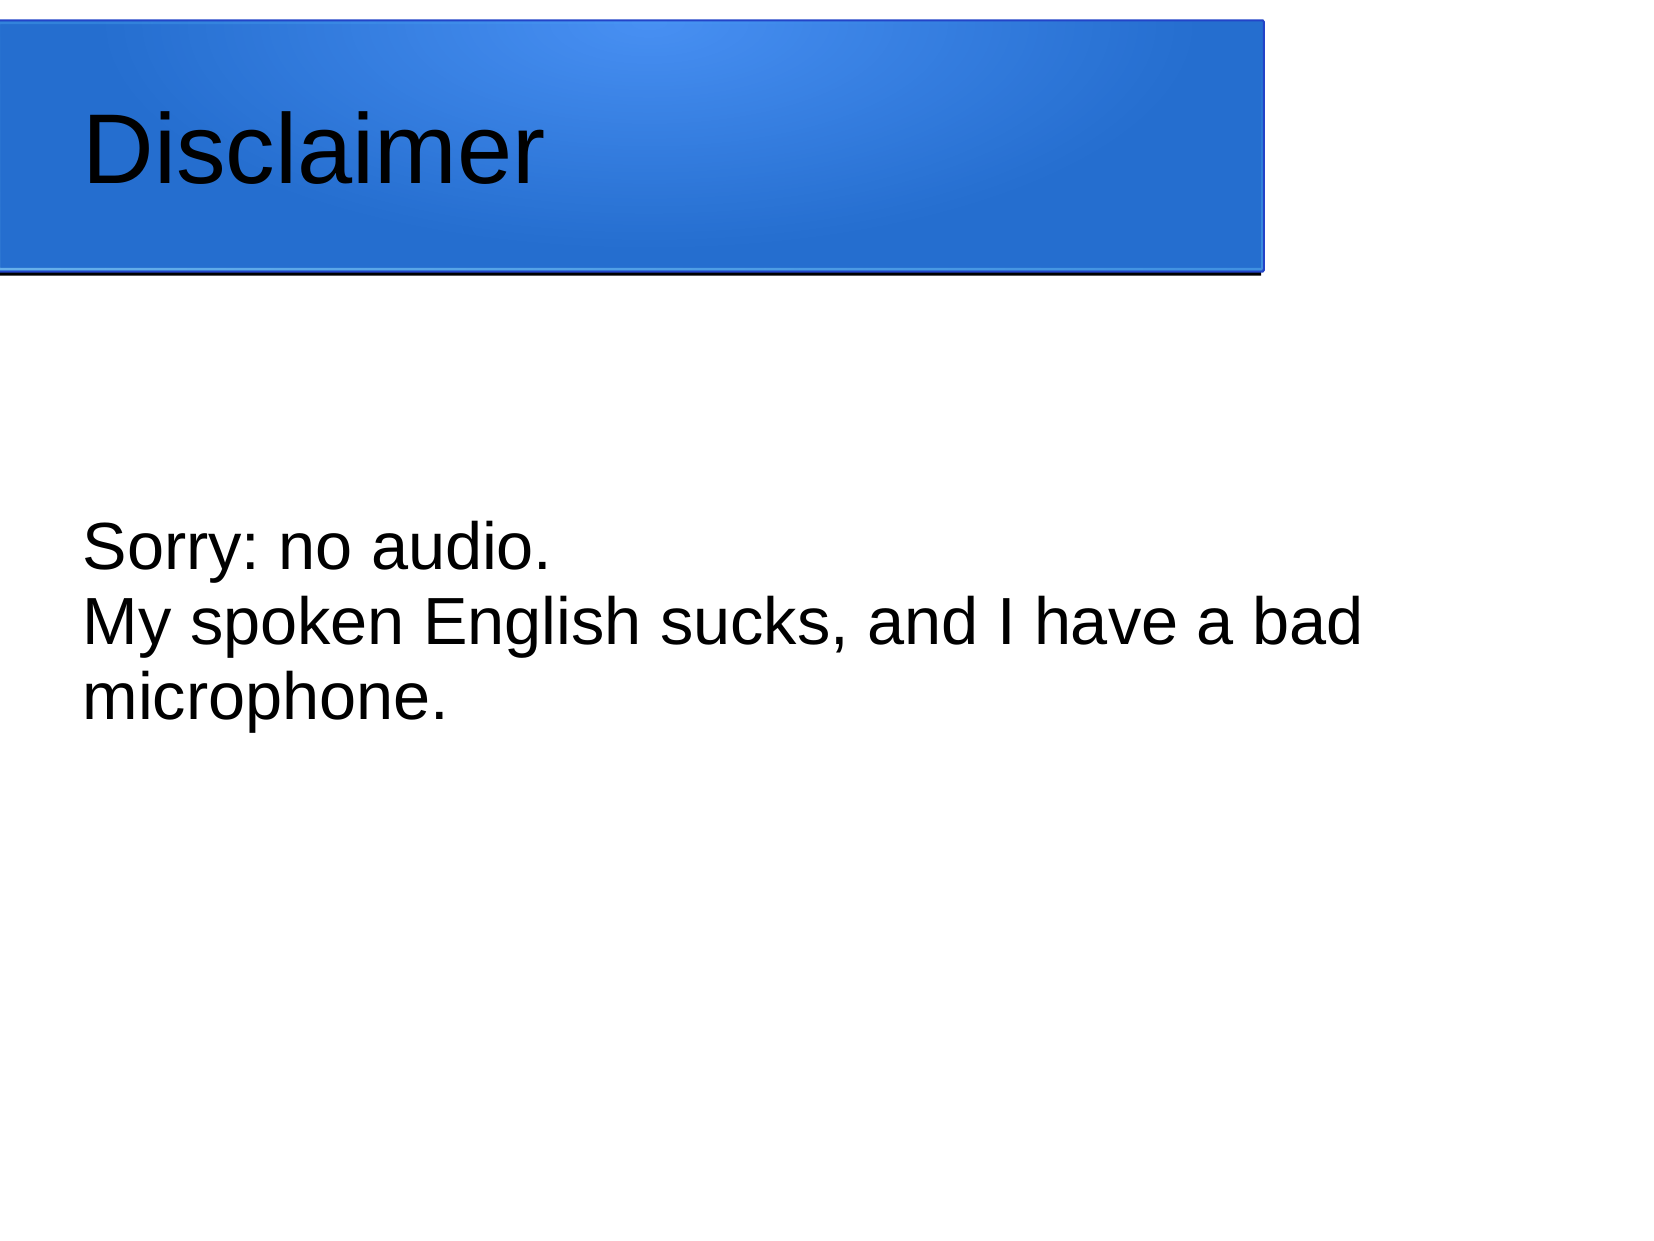

# Disclaimer
Sorry: no audio.
My spoken English sucks, and I have a bad microphone.